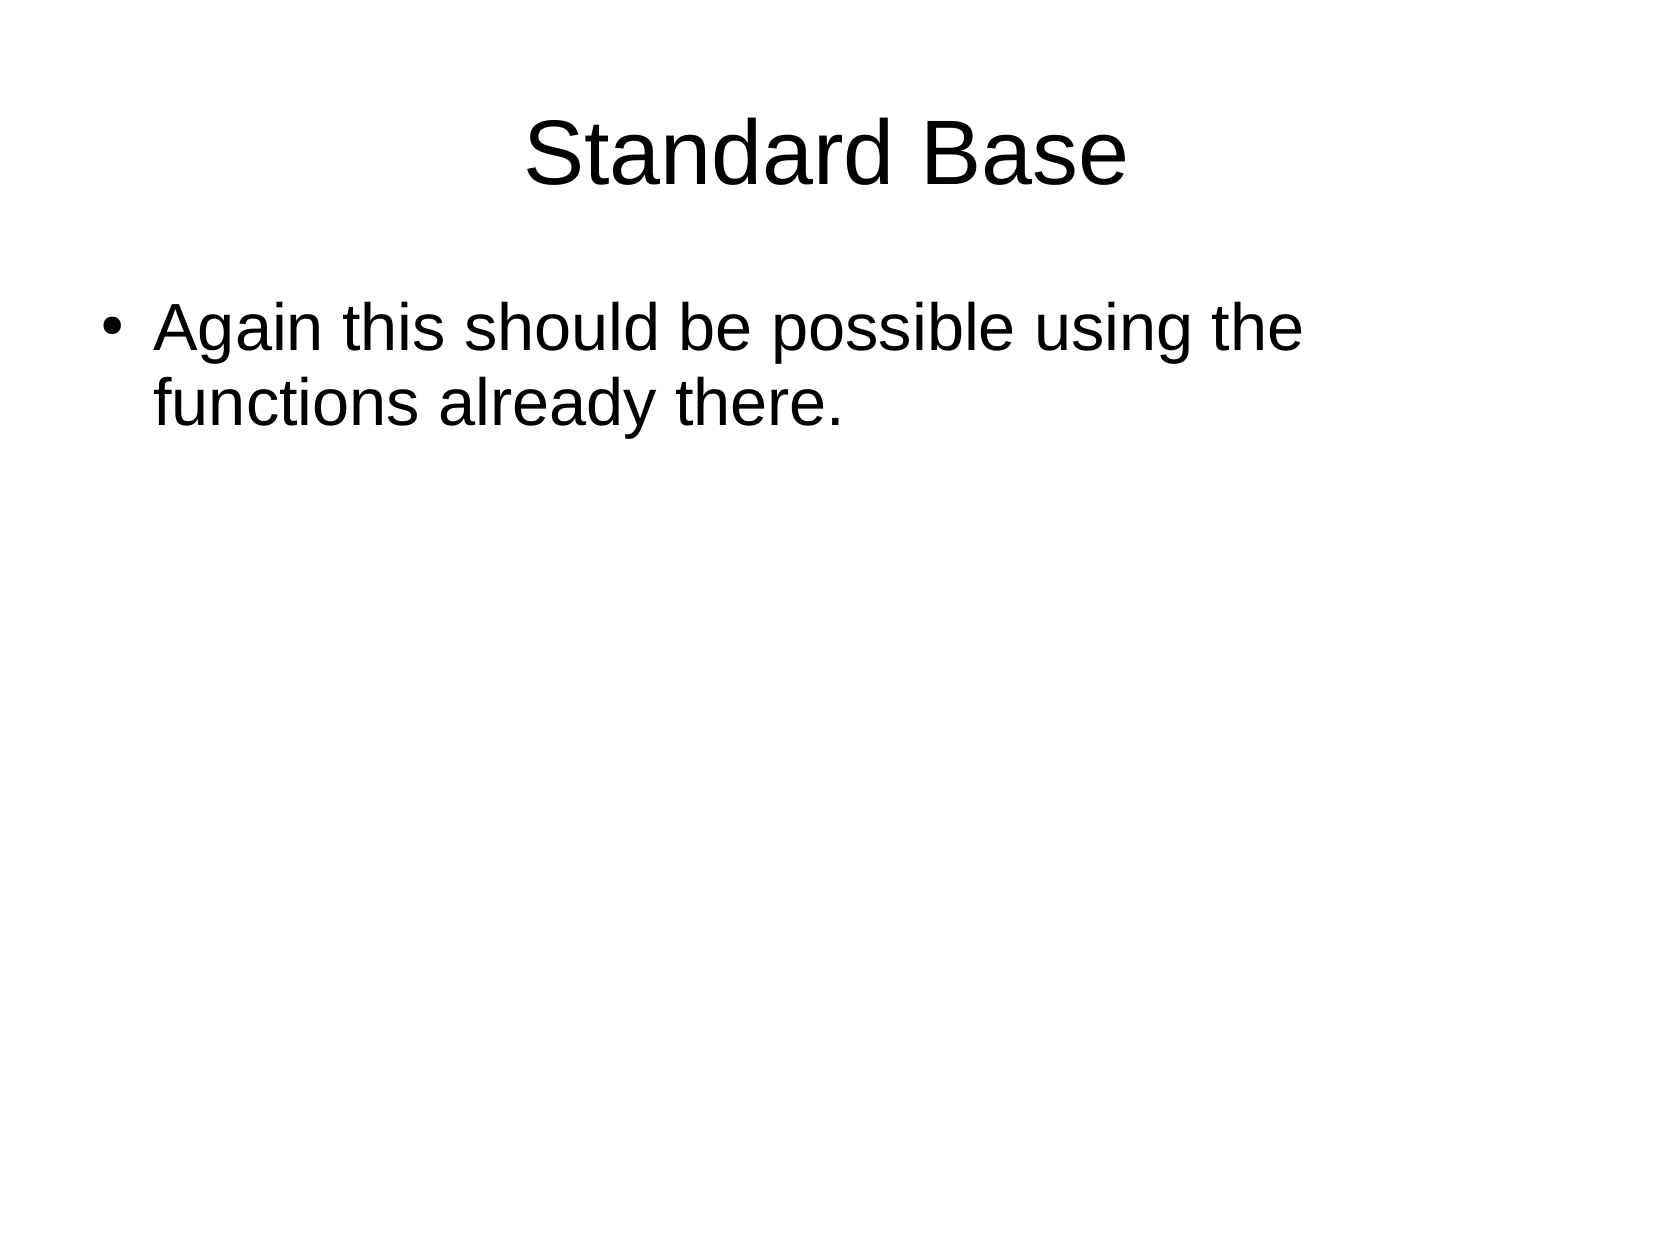

# Standard Base
Again this should be possible using the functions already there.